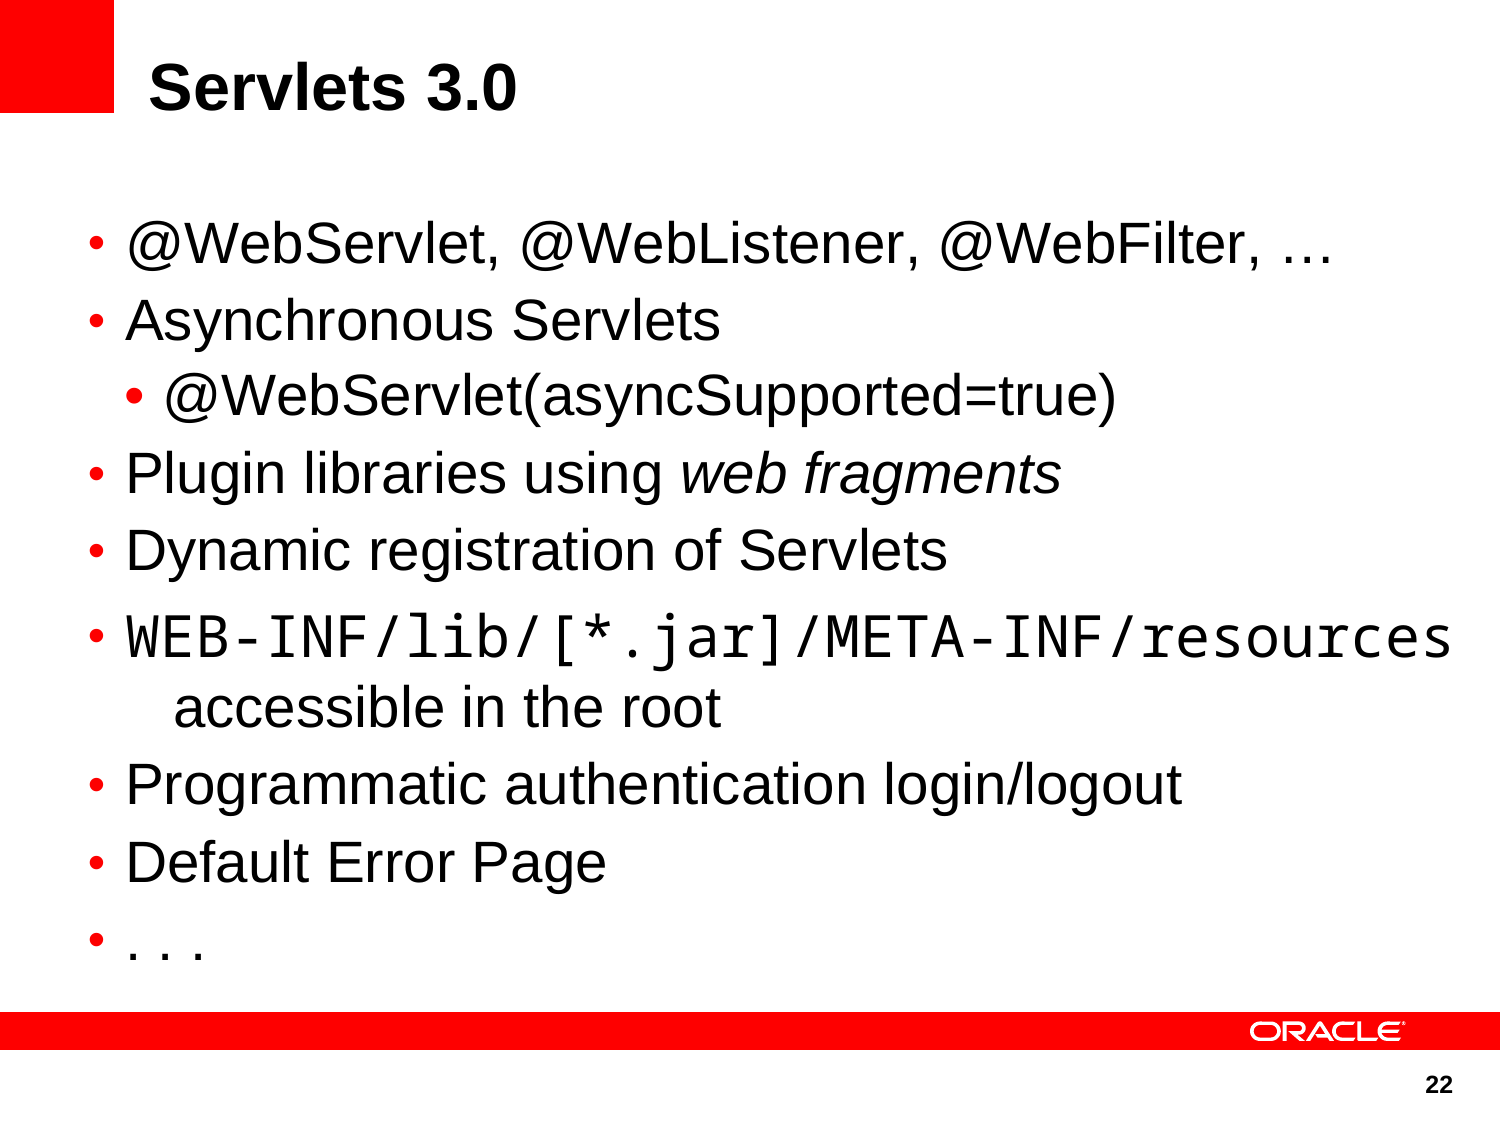

# Servlets 3.0
@WebServlet, @WebListener, @WebFilter, …
Asynchronous Servlets
@WebServlet(asyncSupported=true)
Plugin libraries using web fragments
Dynamic registration of Servlets
WEB-INF/lib/[*.jar]/META-INF/resources accessible in the root
Programmatic authentication login/logout
Default Error Page
. . .